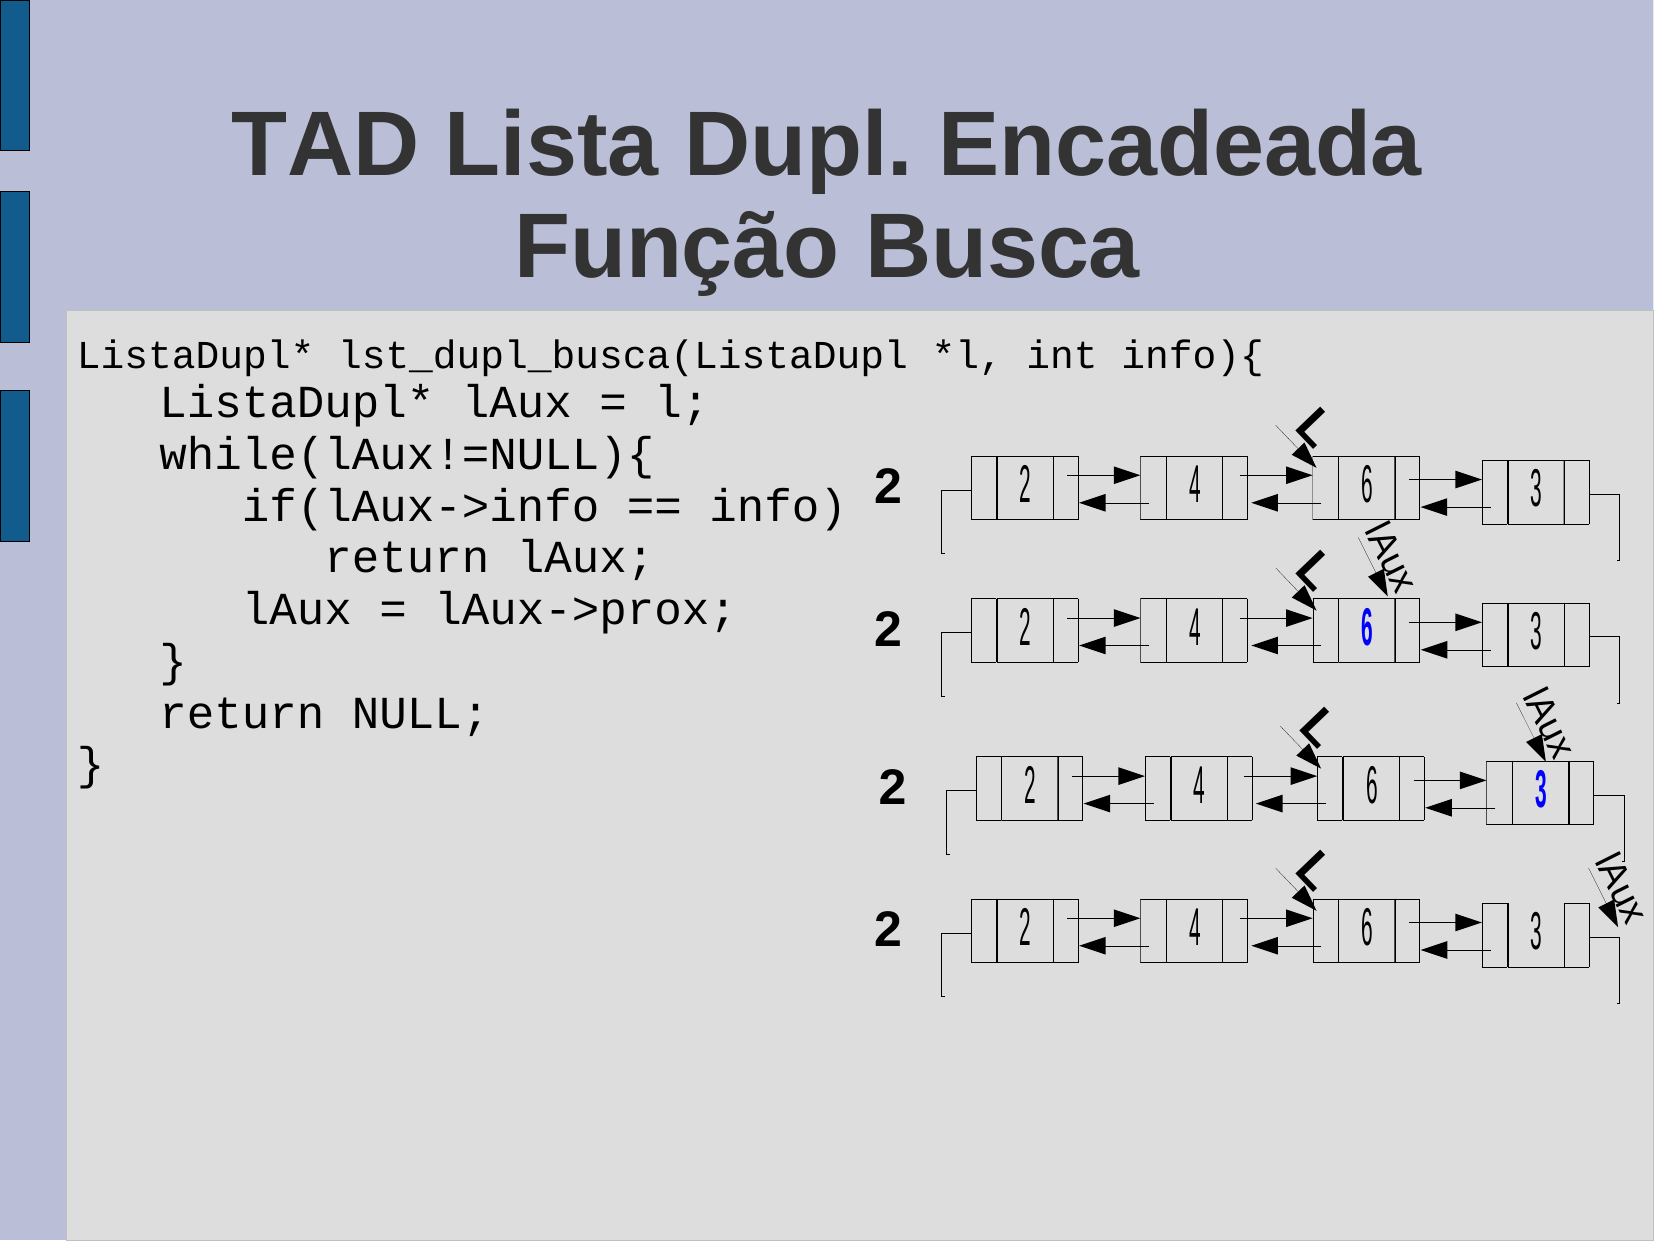

# TAD Lista Dupl. Encadeada Função Busca
ListaDupl* lst_dupl_busca(ListaDupl *l, int info){
 ListaDupl* lAux = l;
 while(lAux!=NULL){
 if(lAux->info == info)
 return lAux;
 lAux = lAux->prox;
 }
 return NULL;
}
L
2
lAux
L
2
lAux
L
2
lAux
L
2